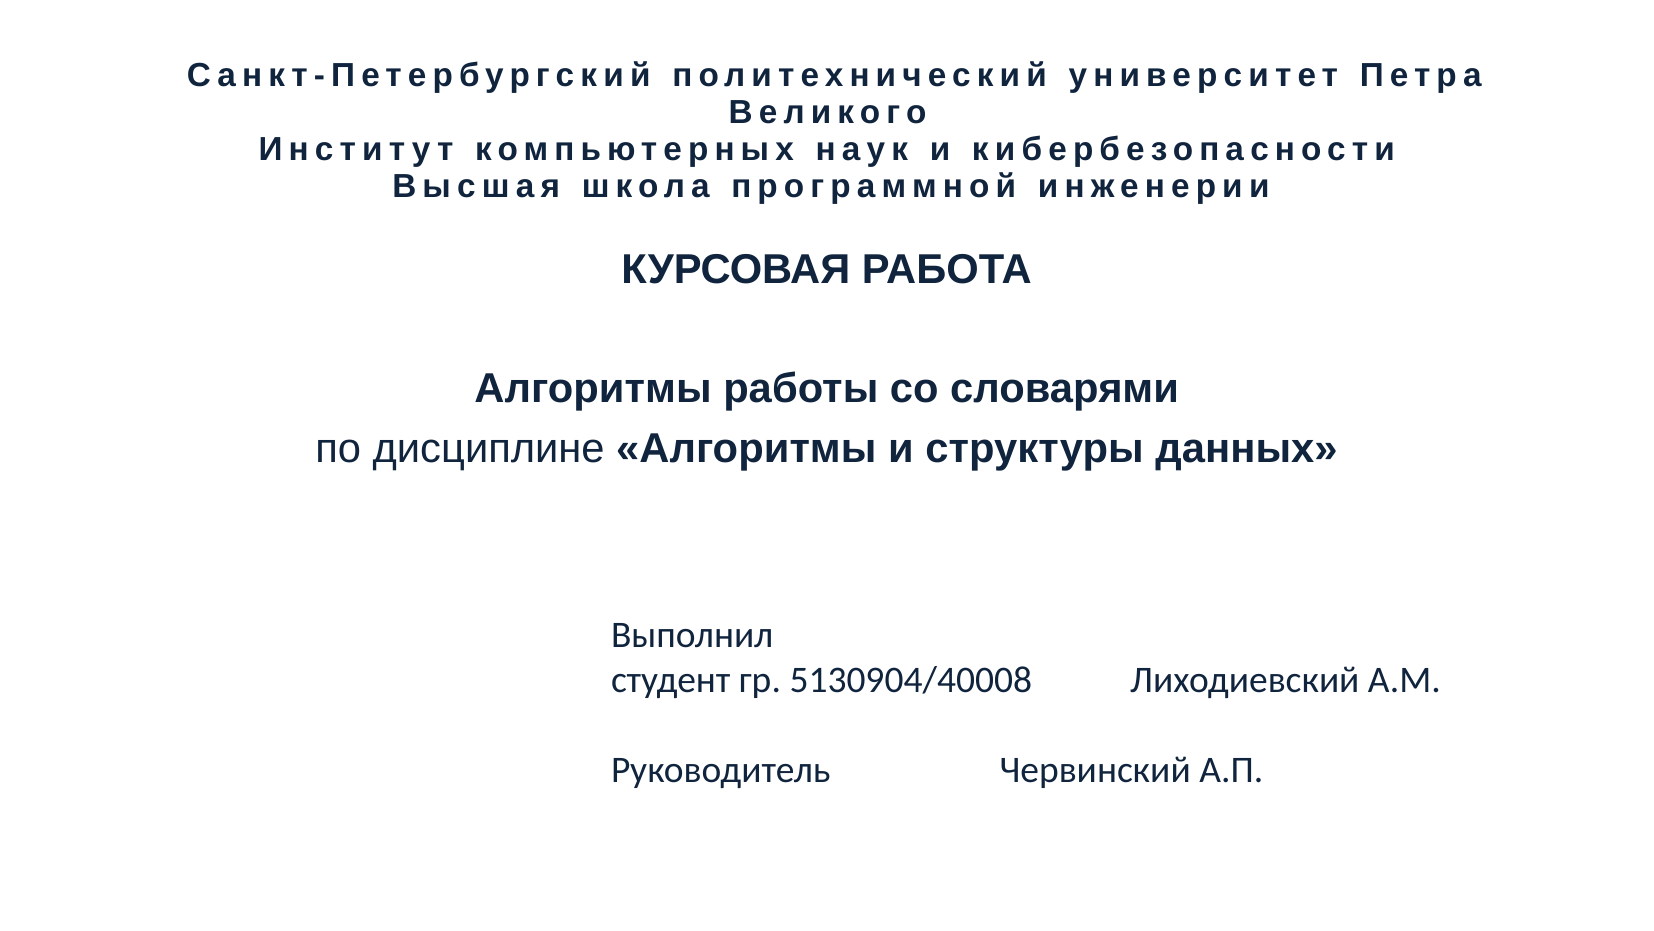

# Санкт-Петербургский политехнический университет Петра Великого Институт компьютерных наук и кибербезопасности Высшая школа программной инженерии
КУРСОВАЯ РАБОТА
Алгоритмы работы со словарями
по дисциплине «Алгоритмы и структуры данных»
Выполнил
студент гр. 5130904/40008	 Лиходиевский А.М.
Руководитель		 Червинский А.П.